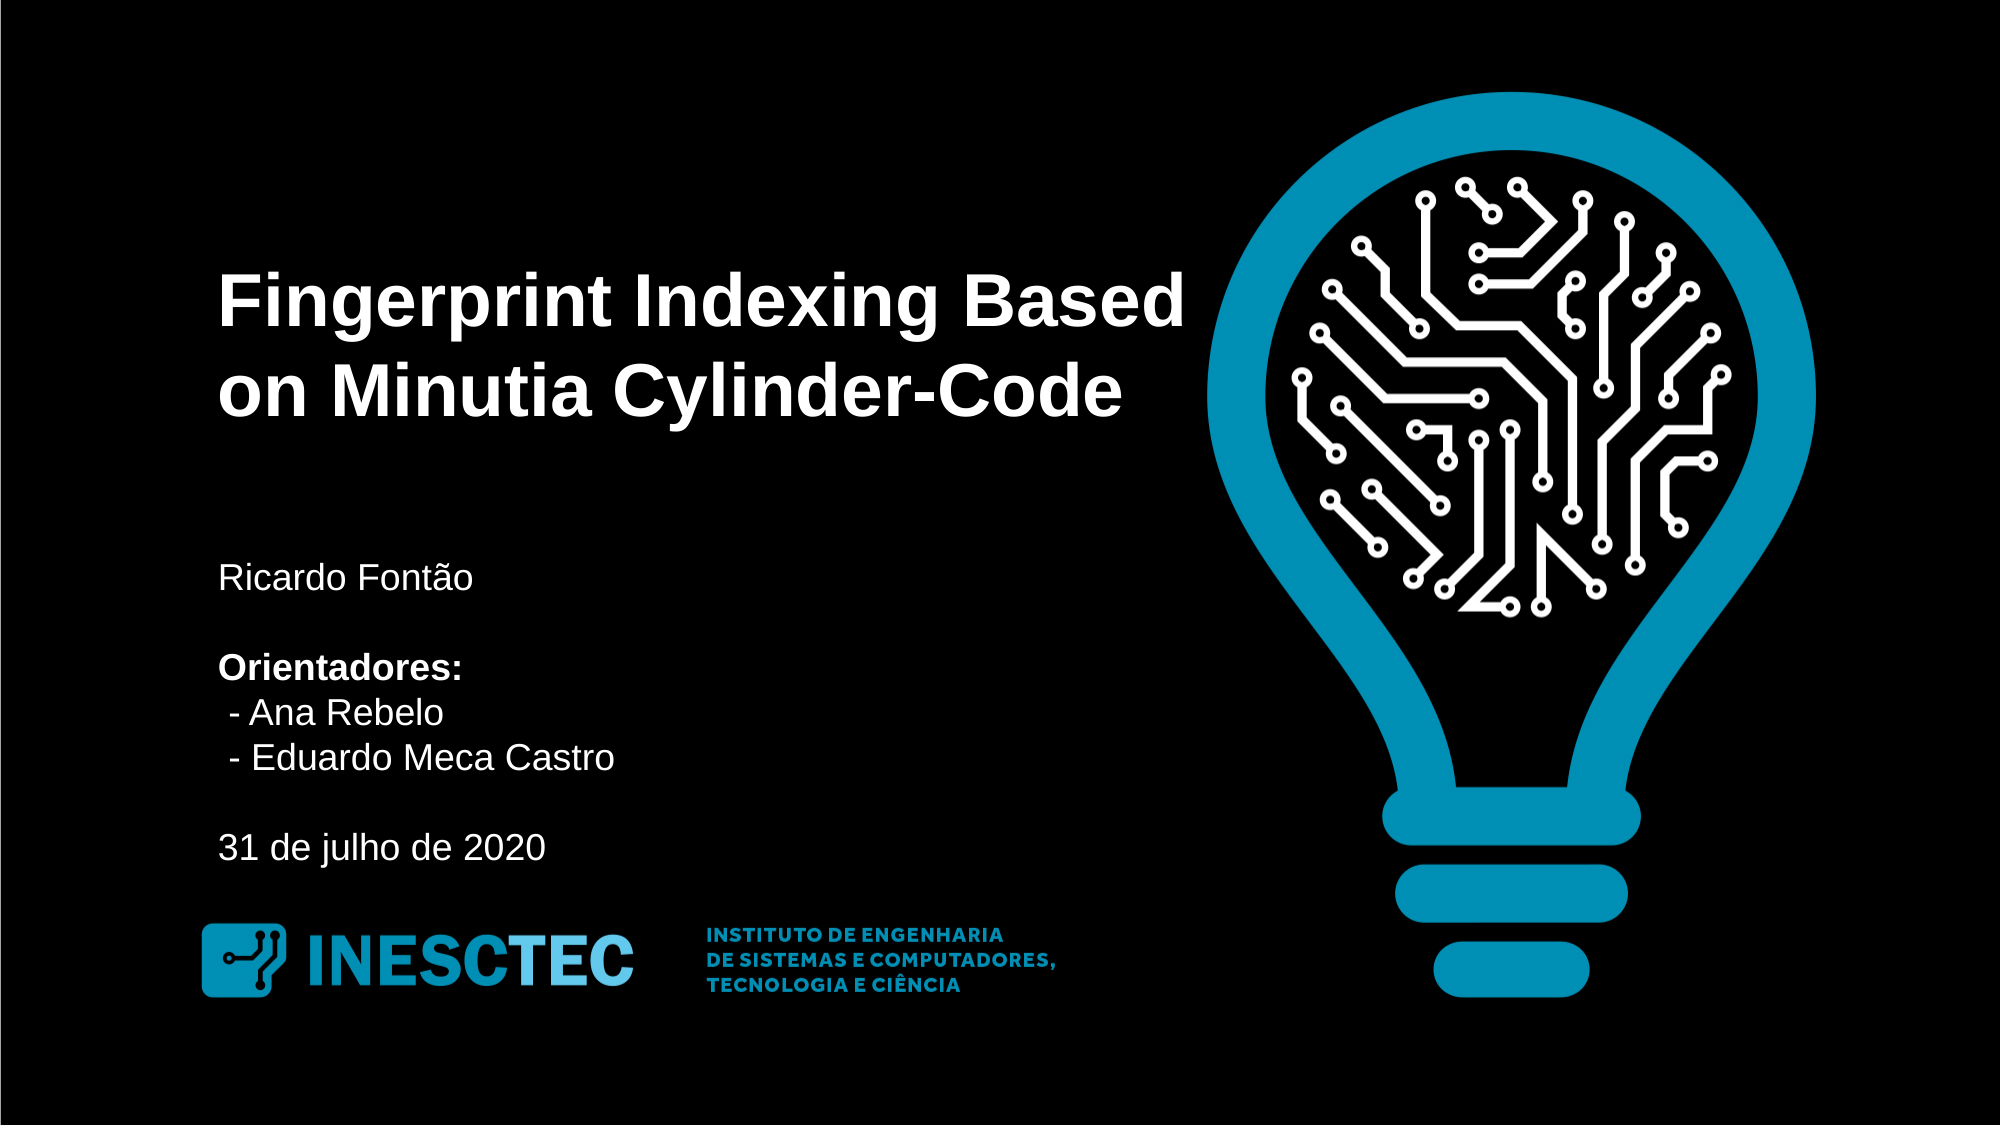

Fingerprint Indexing Based on Minutia Cylinder-Code
Ricardo Fontão
Orientadores:
 - Ana Rebelo
 - Eduardo Meca Castro
31 de julho de 2020